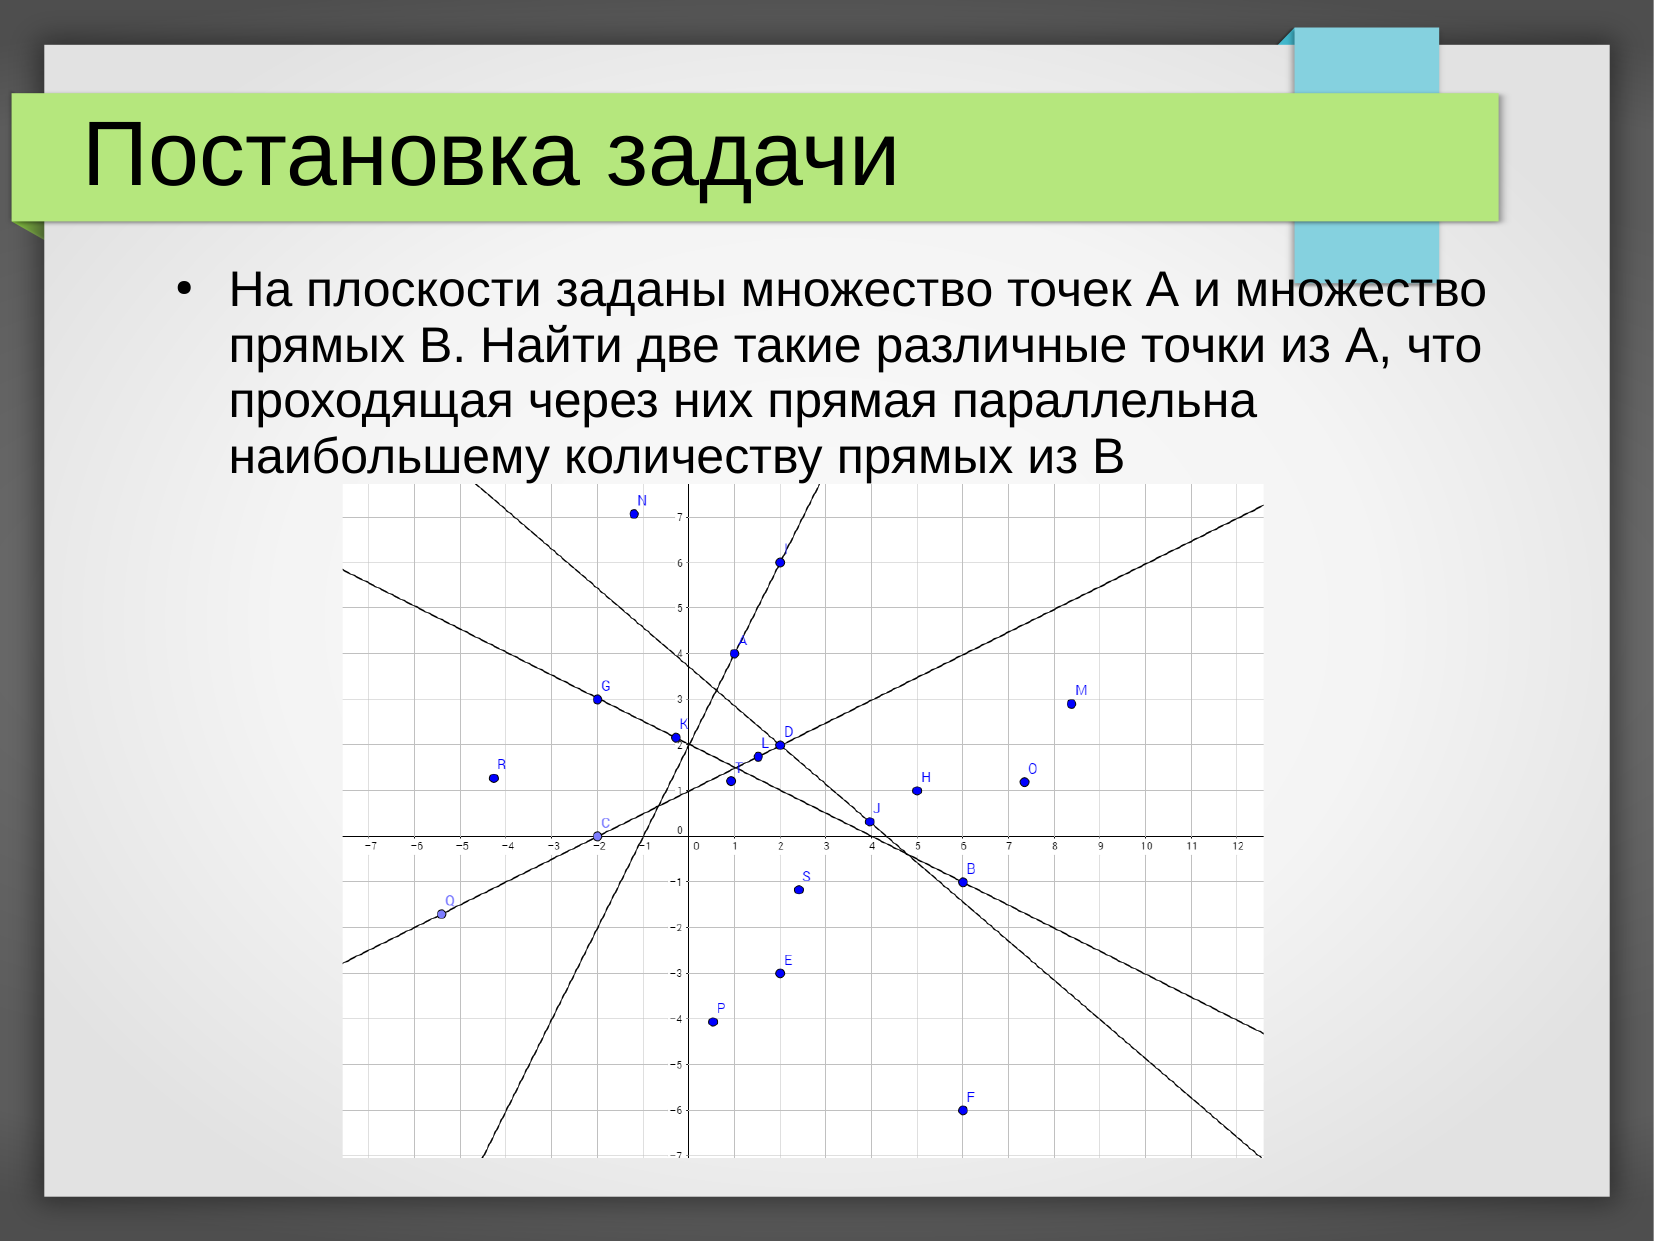

# Постановка задачи
На плоскости заданы множество точек А и множество прямых В. Найти две такие различные точки из А, что проходящая через них прямая параллельна наибольшему количеству прямых из В